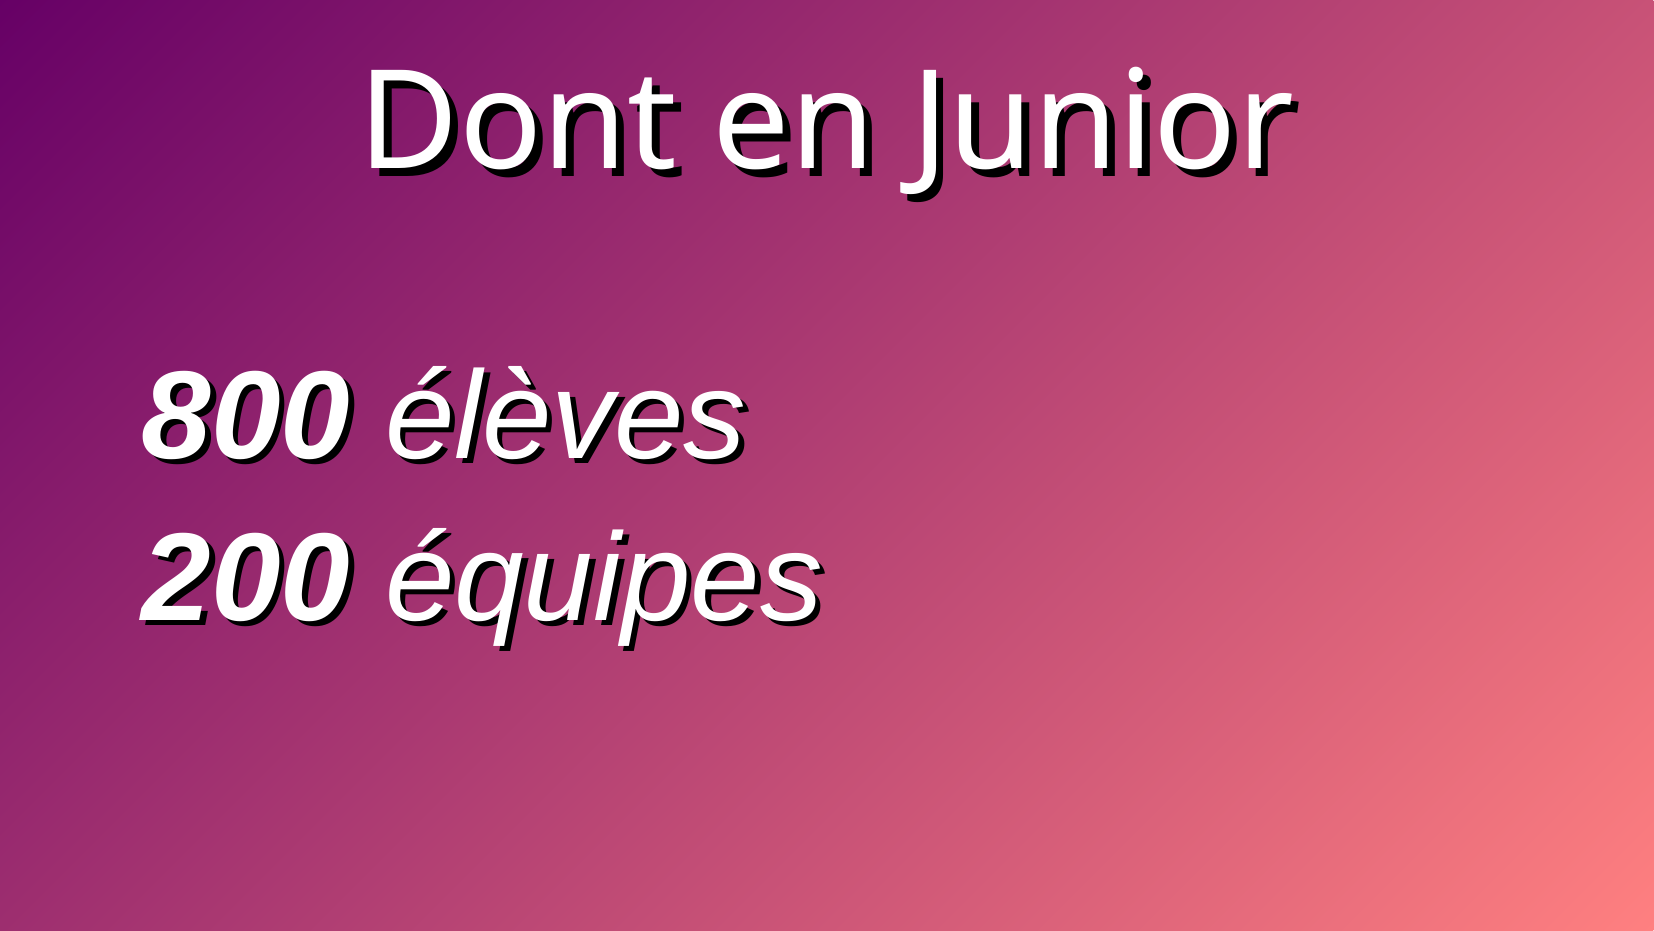

Dont en Junior
800 élèves
200 équipes
#